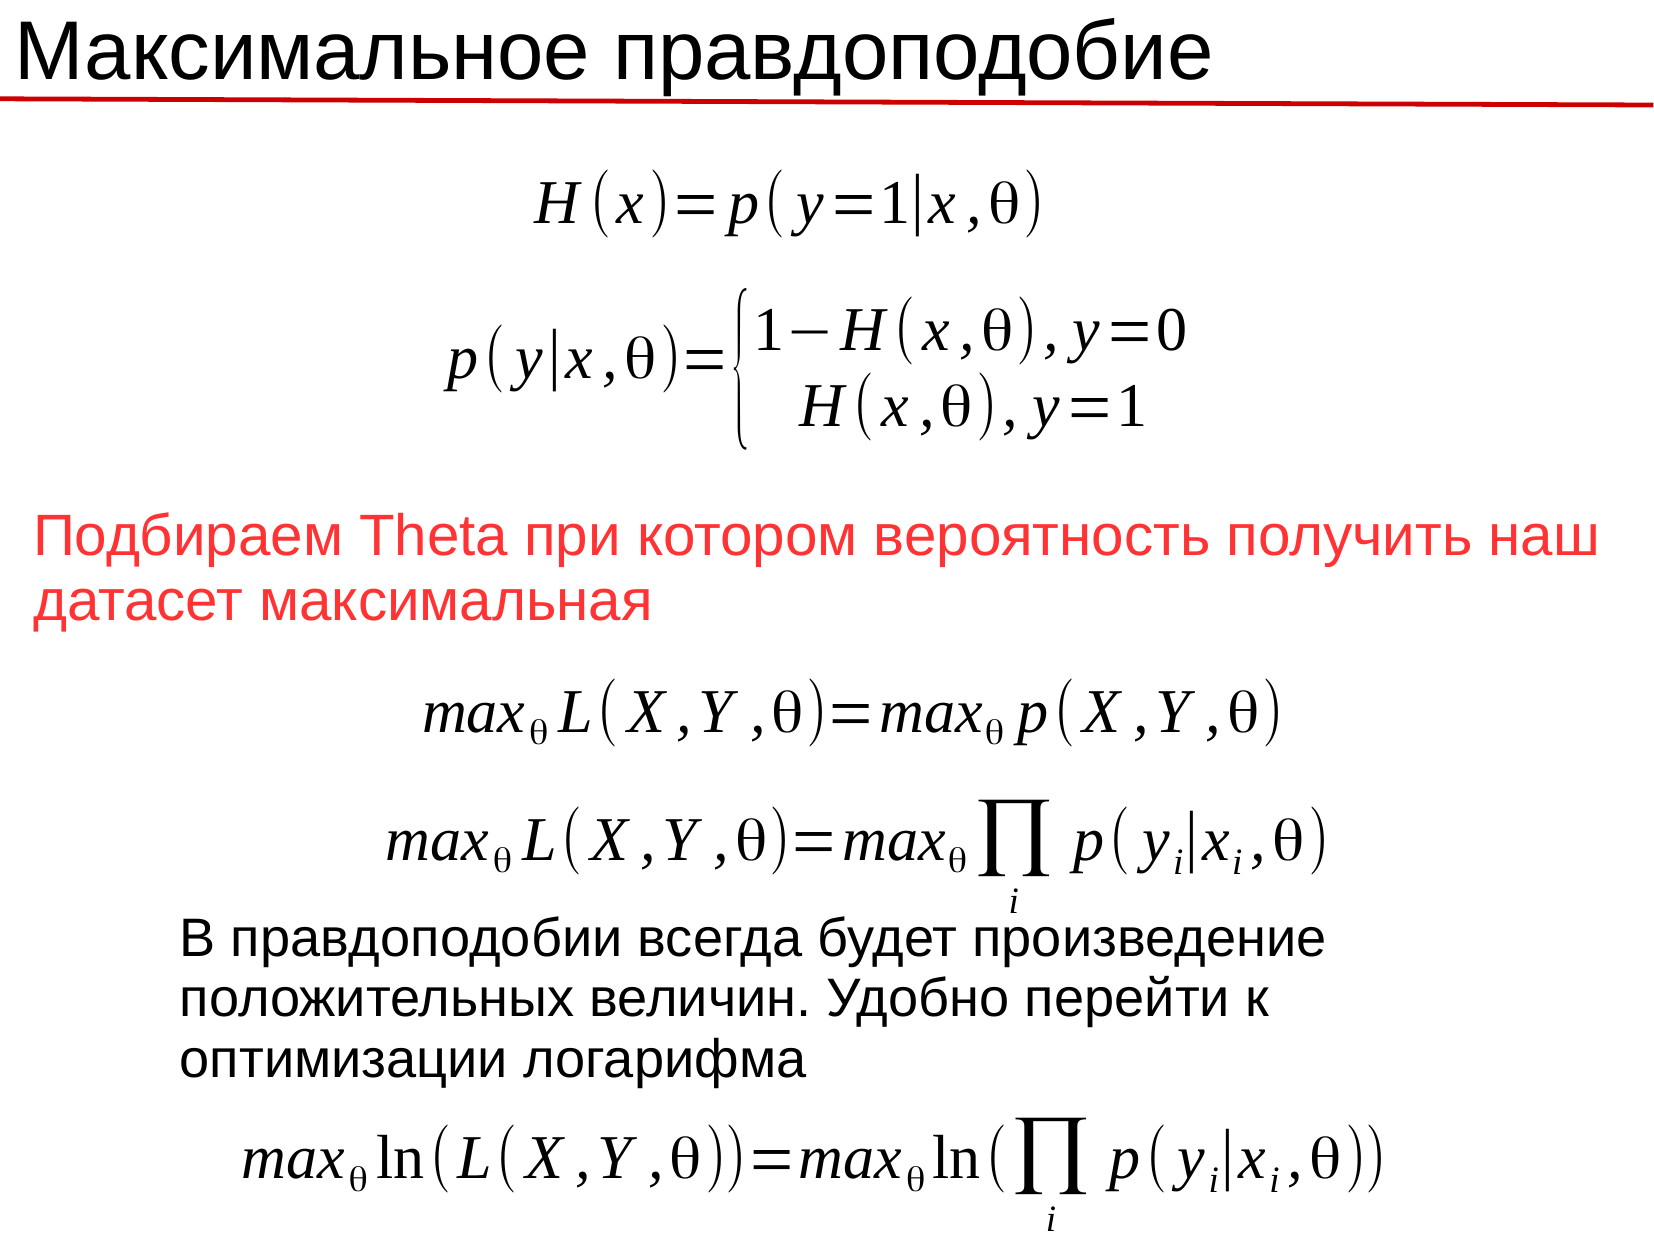

Максимальное правдоподобие
Подбираем Theta при котором вероятность получить наш датасет максимальная
В правдоподобии всегда будет произведение положительных величин. Удобно перейти к оптимизации логарифма